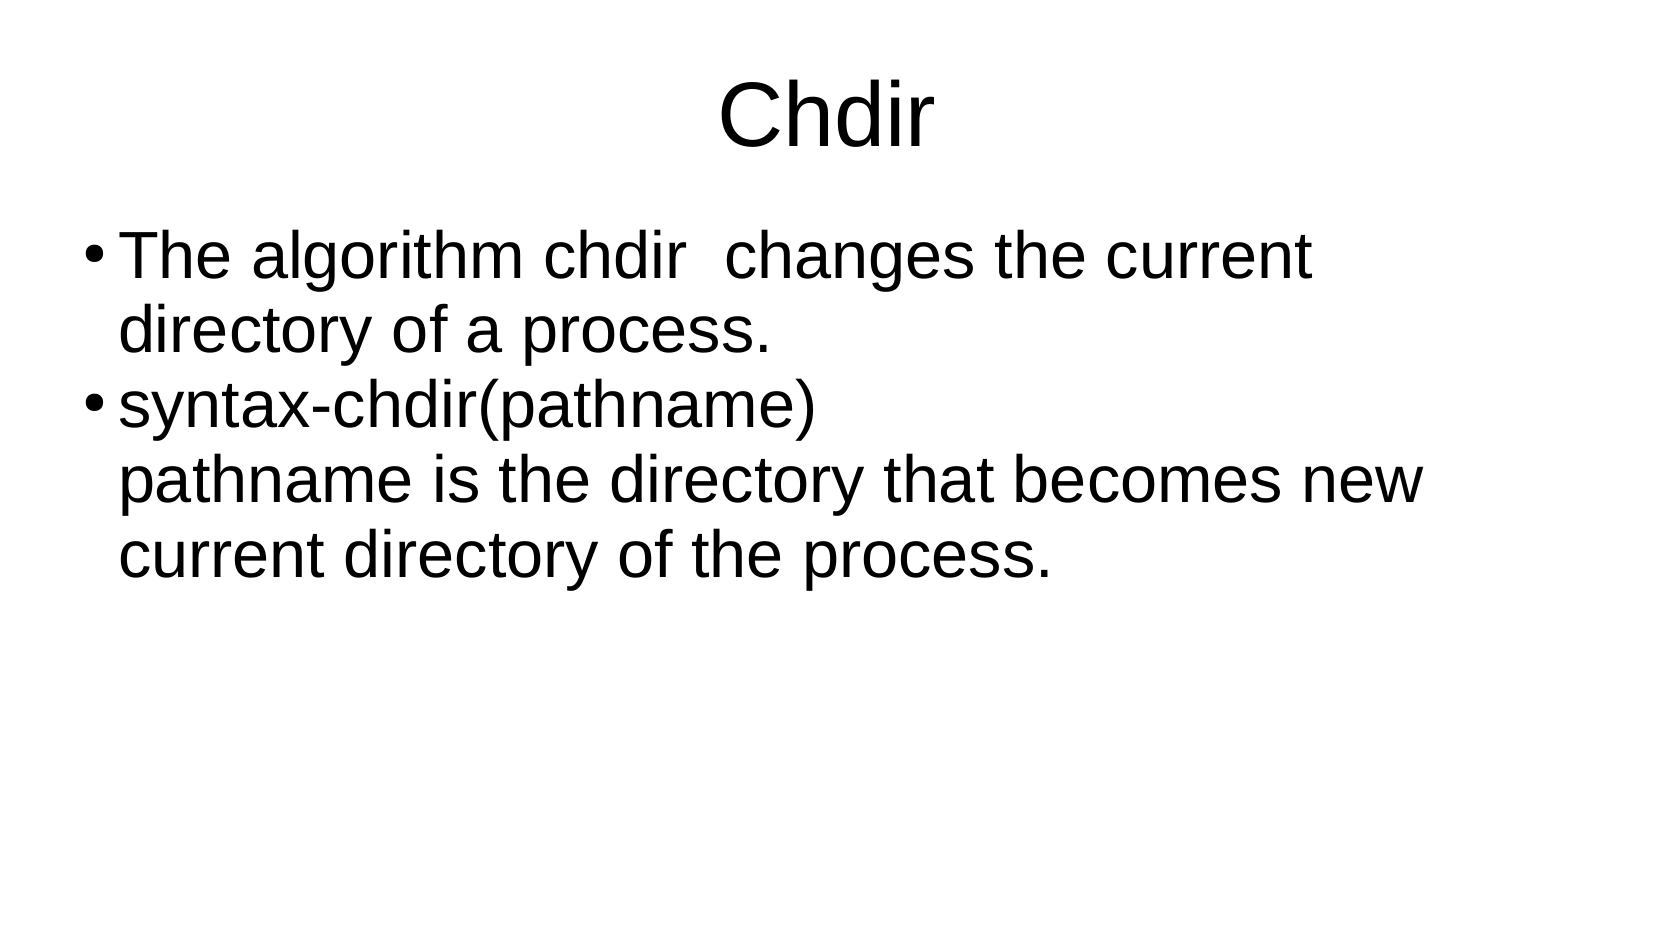

# Chdir
The algorithm chdir changes the current directory of a process.
syntax-chdir(pathname)
pathname is the directory that becomes new current directory of the process.